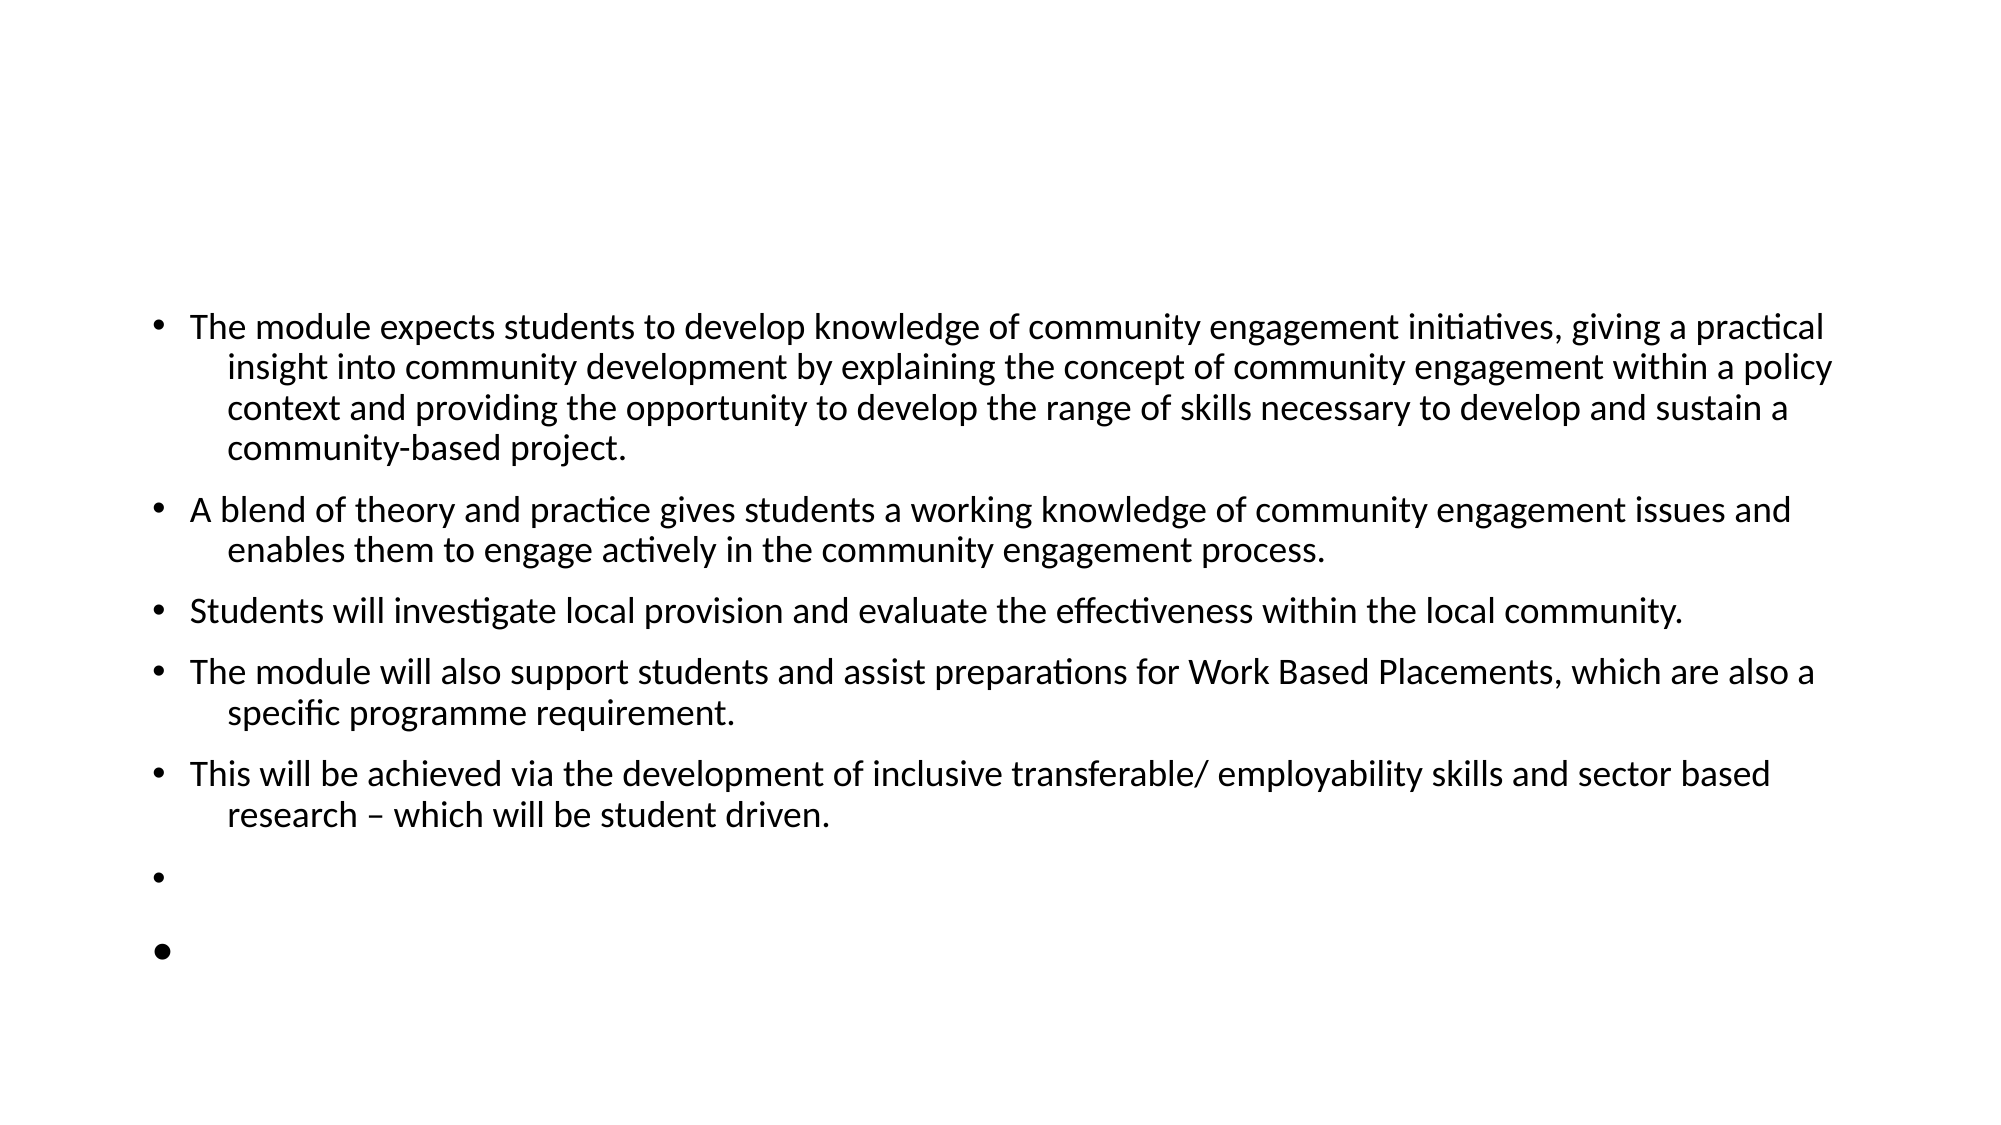

#
The module expects students to develop knowledge of community engagement initiatives, giving a practical insight into community development by explaining the concept of community engagement within a policy context and providing the opportunity to develop the range of skills necessary to develop and sustain a community-based project.
A blend of theory and practice gives students a working knowledge of community engagement issues and enables them to engage actively in the community engagement process.
Students will investigate local provision and evaluate the effectiveness within the local community.
The module will also support students and assist preparations for Work Based Placements, which are also a specific programme requirement.
This will be achieved via the development of inclusive transferable/ employability skills and sector based research – which will be student driven.